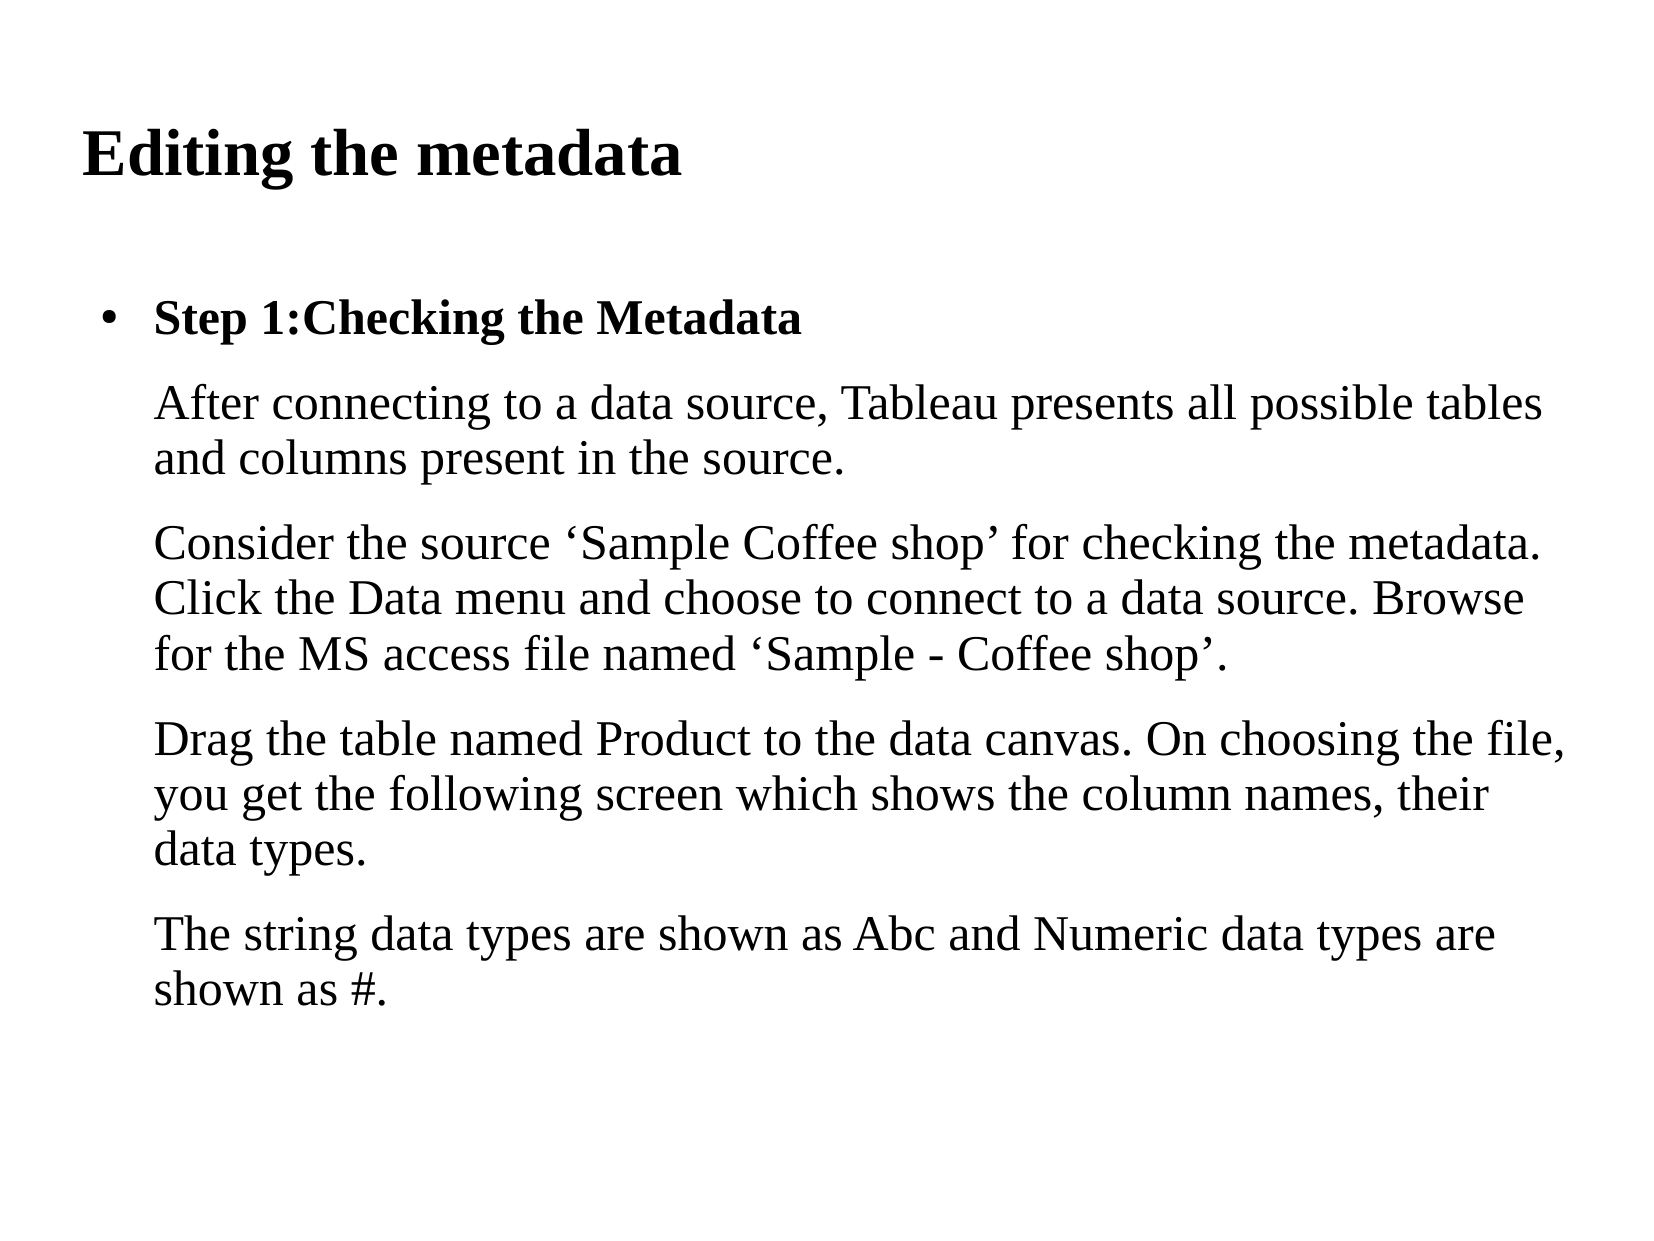

# Editing the metadata
Step 1:Checking the Metadata
After connecting to a data source, Tableau presents all possible tables and columns present in the source.
Consider the source ‘Sample Coffee shop’ for checking the metadata. Click the Data menu and choose to connect to a data source. Browse for the MS access file named ‘Sample - Coffee shop’.
Drag the table named Product to the data canvas. On choosing the file, you get the following screen which shows the column names, their data types.
The string data types are shown as Abc and Numeric data types are shown as #.